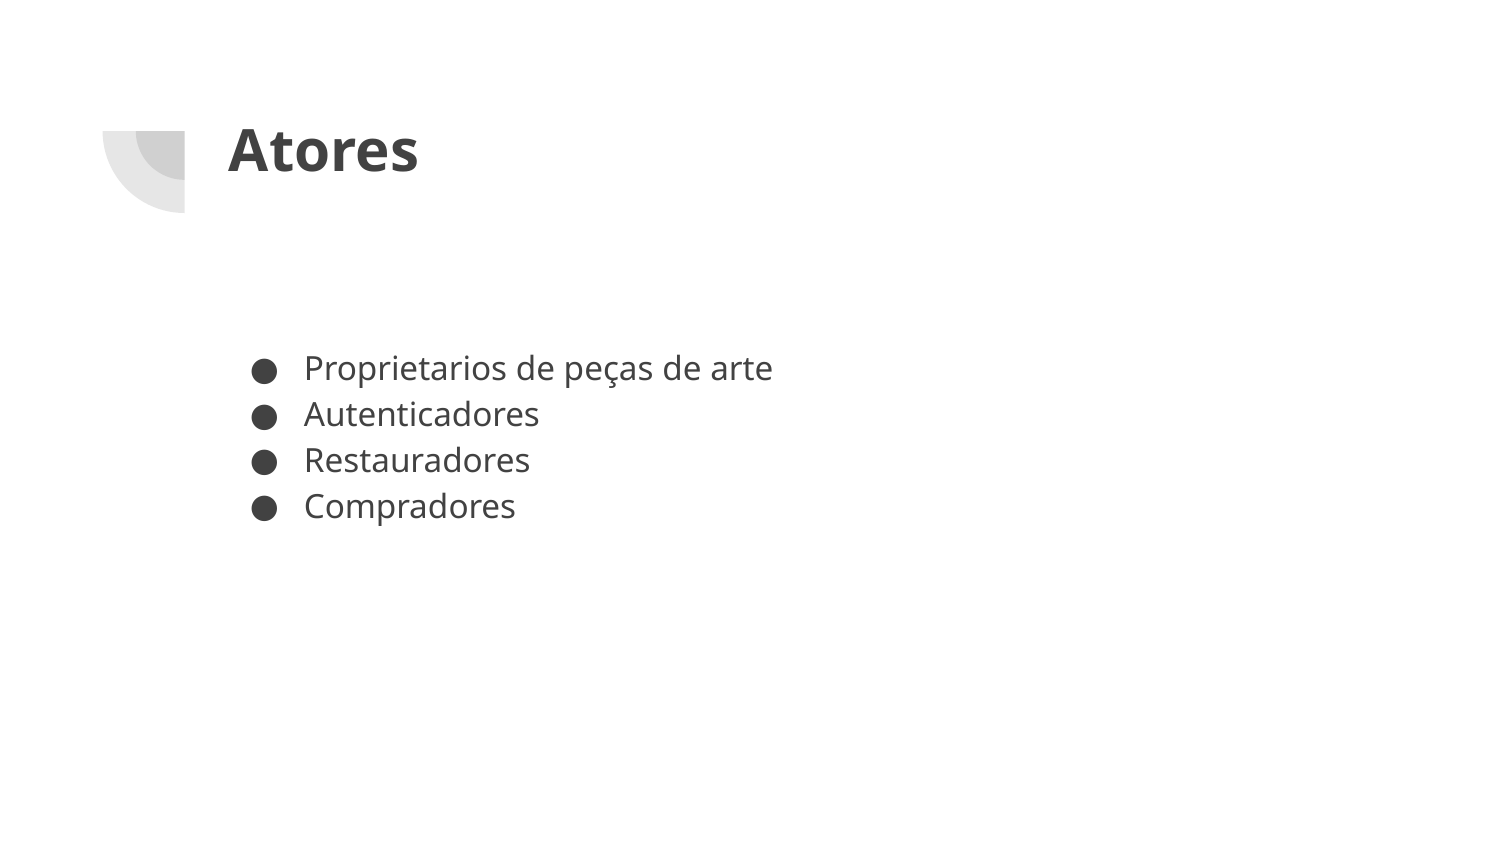

# Atores
Proprietarios de peças de arte
Autenticadores
Restauradores
Compradores